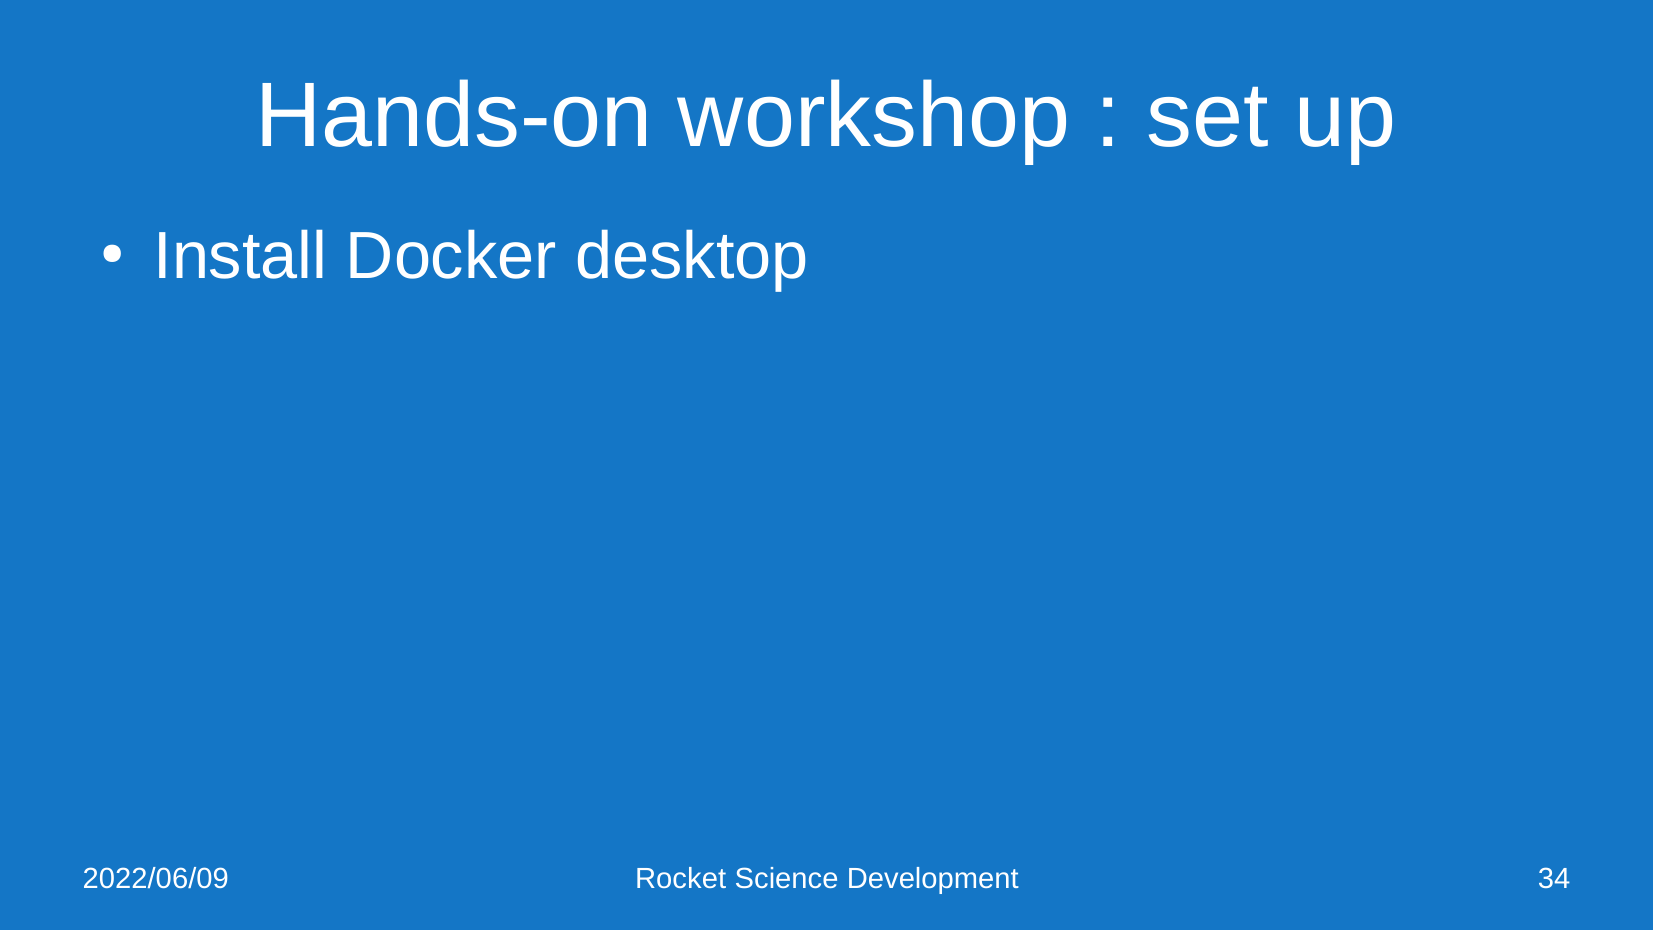

# Hands-on workshop : set up
Install Docker desktop
2022/06/09
Rocket Science Development
34